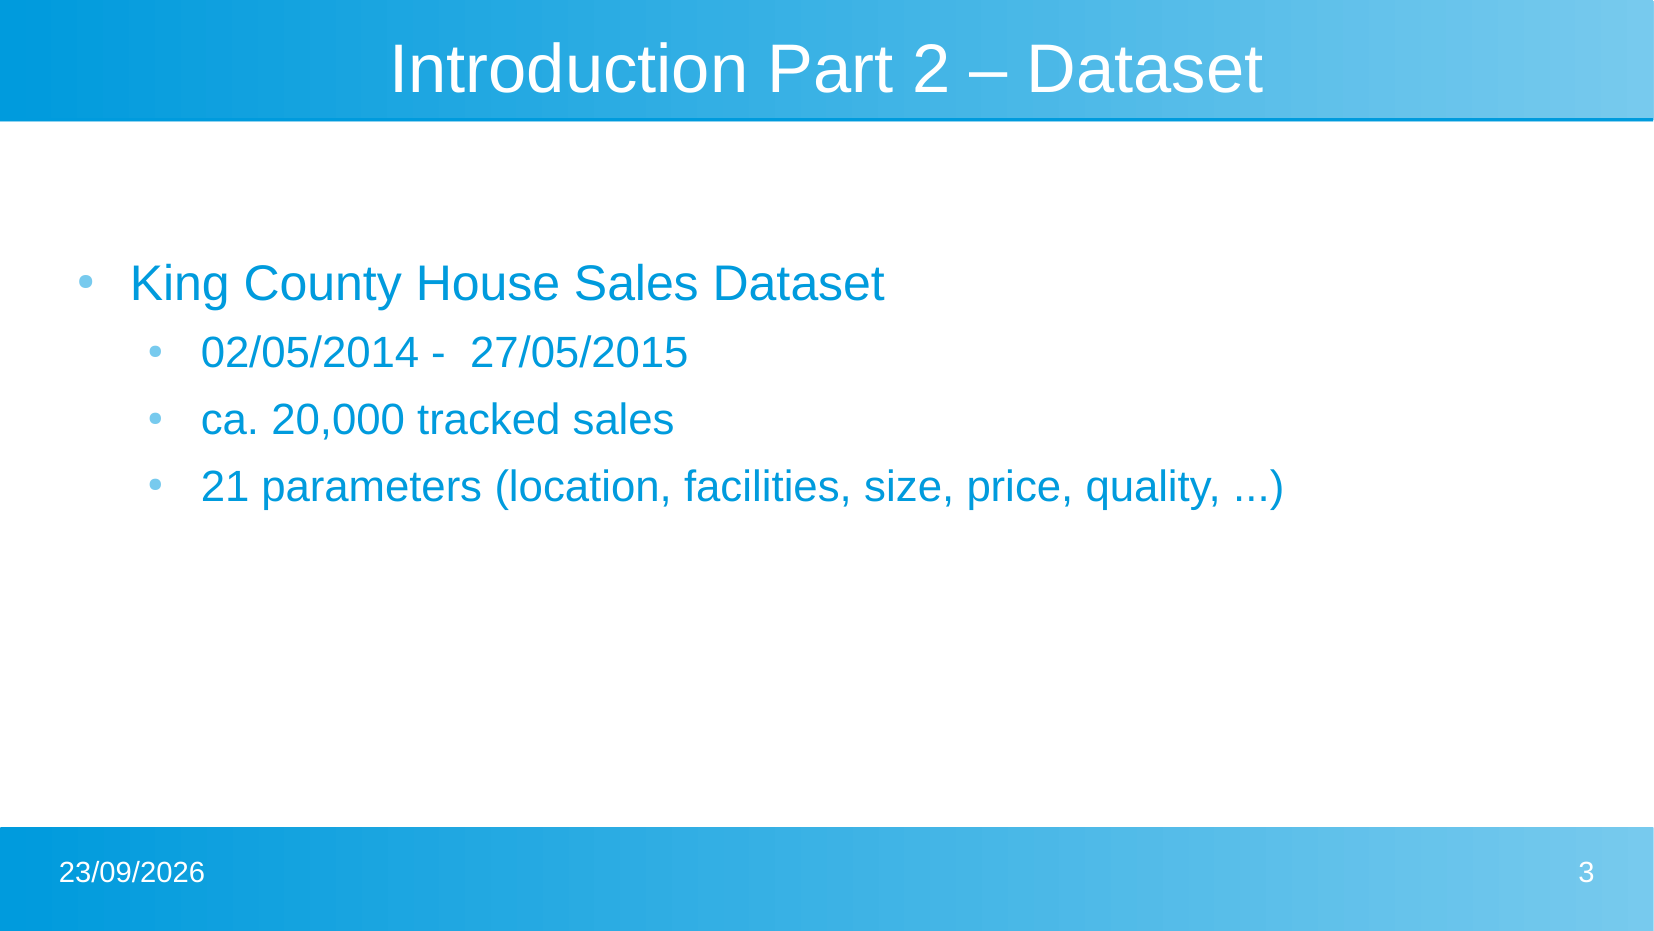

# Introduction Part 2 – Dataset
King County House Sales Dataset
02/05/2014 - 27/05/2015
ca. 20,000 tracked sales
21 parameters (location, facilities, size, price, quality, ...)
3